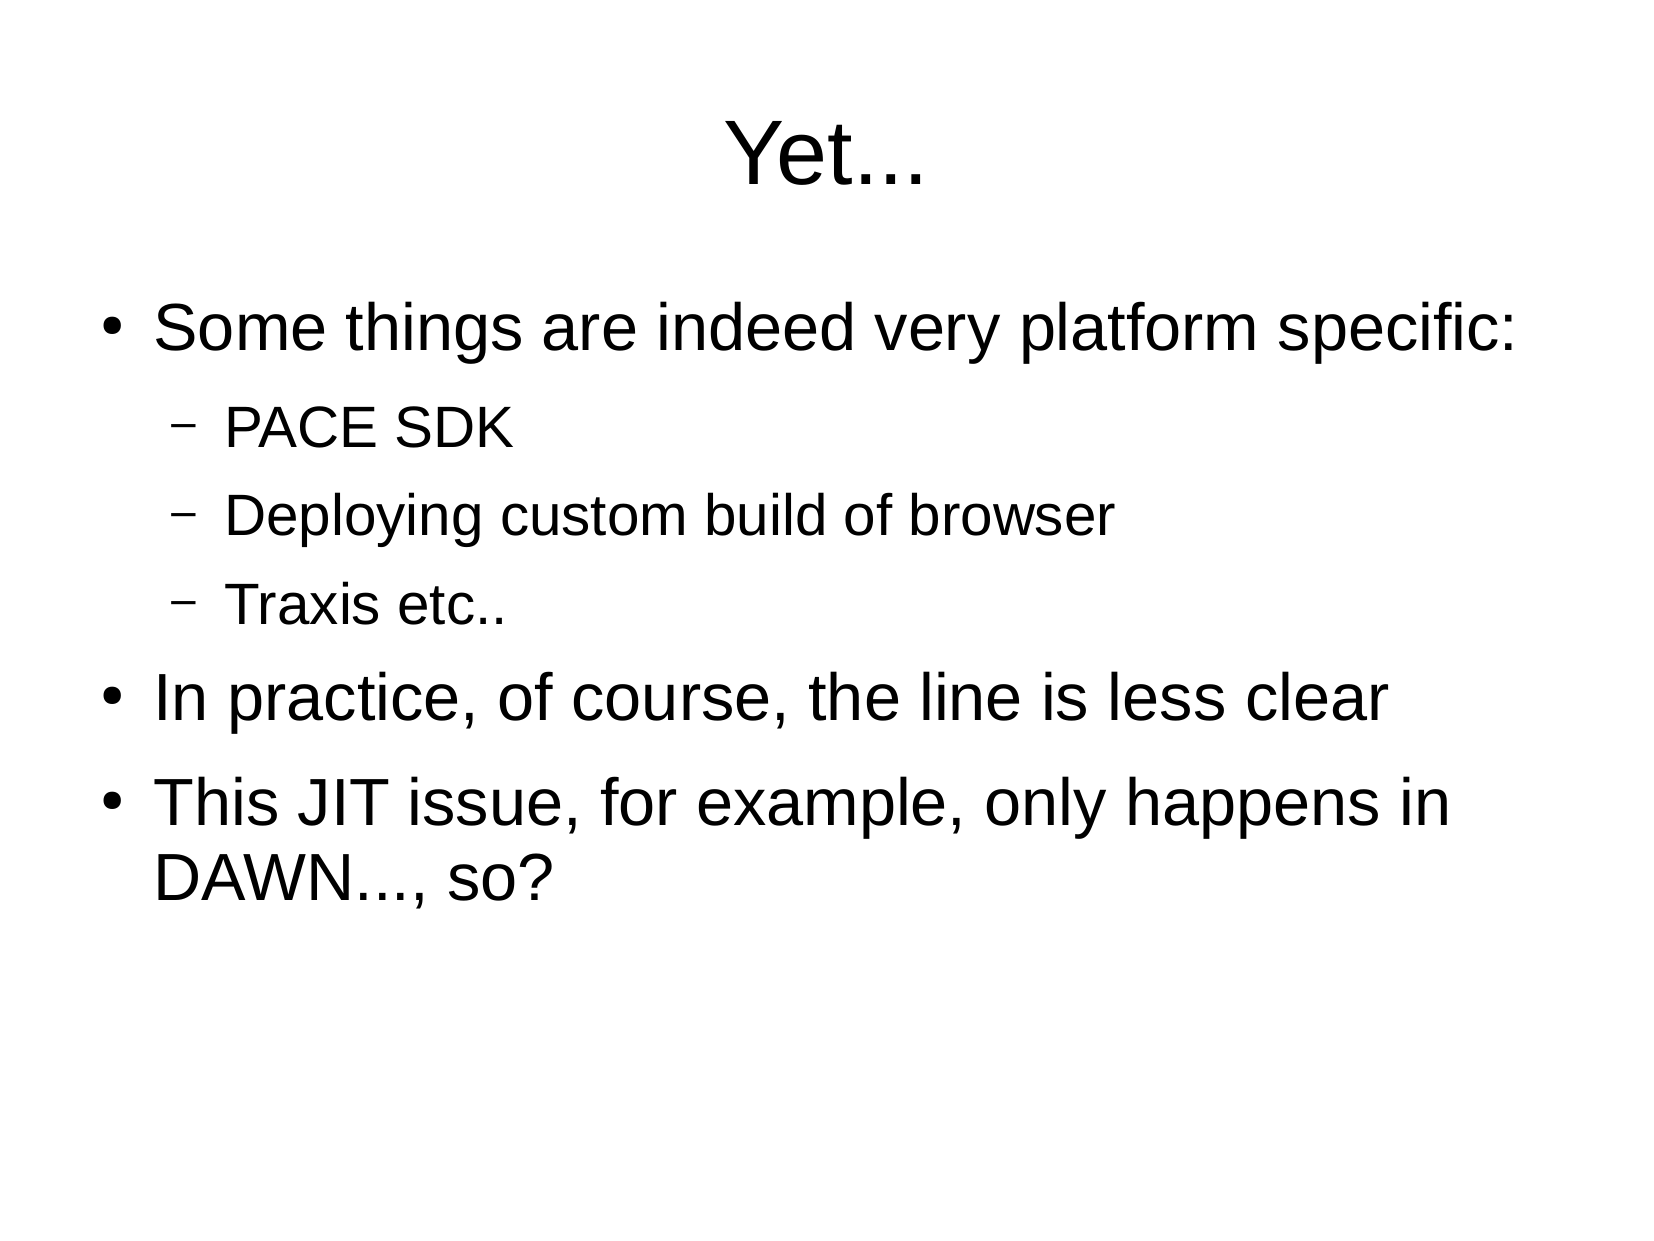

# Yet...
Some things are indeed very platform specific:
PACE SDK
Deploying custom build of browser
Traxis etc..
In practice, of course, the line is less clear
This JIT issue, for example, only happens in DAWN..., so?